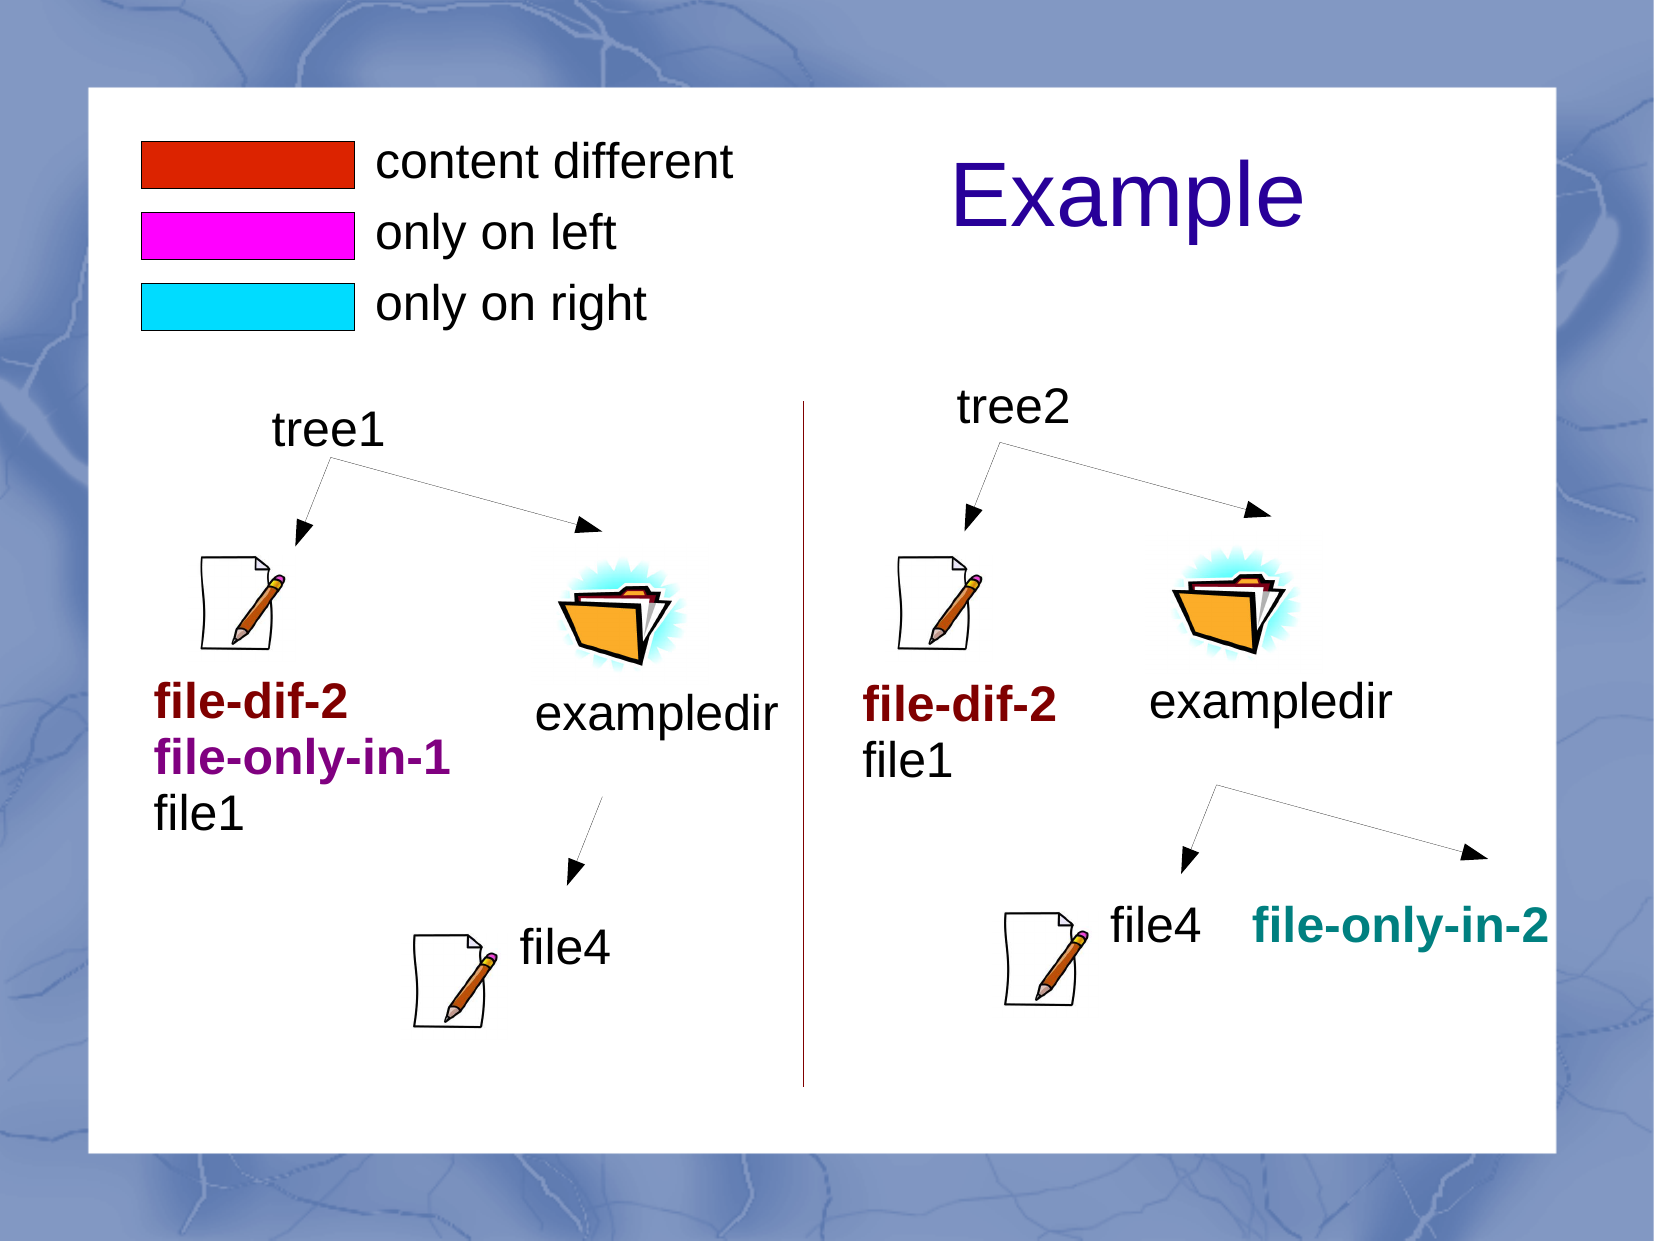

# Example
content different
only on left
only on right
tree2
tree1
file-dif-2
file-only-in-1
file1
exampledir
file-dif-2
file1
exampledir
file4
file-only-in-2
file4